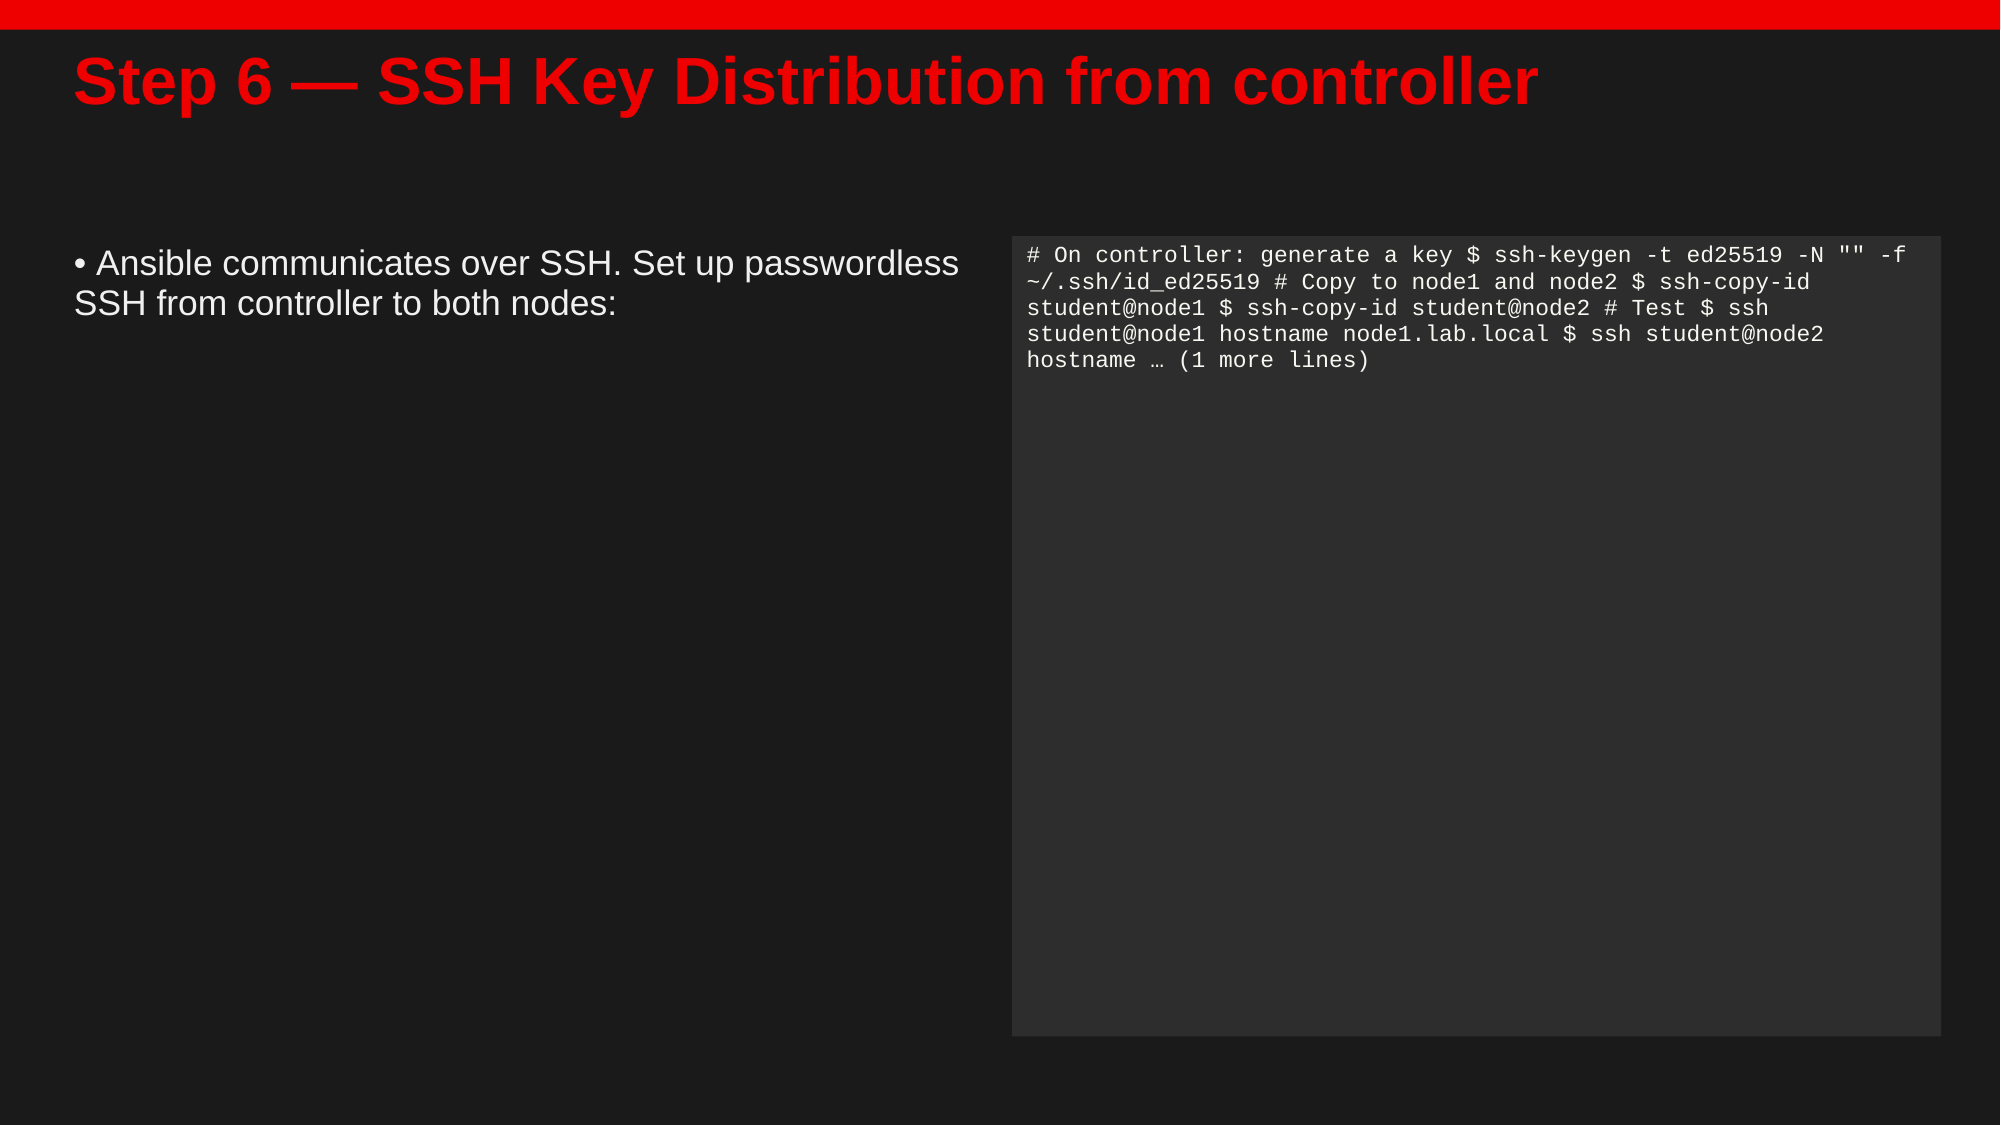

Step 6 — SSH Key Distribution from controller
• Ansible communicates over SSH. Set up passwordless SSH from controller to both nodes:
# On controller: generate a key $ ssh-keygen -t ed25519 -N "" -f ~/.ssh/id_ed25519 # Copy to node1 and node2 $ ssh-copy-id student@node1 $ ssh-copy-id student@node2 # Test $ ssh student@node1 hostname node1.lab.local $ ssh student@node2 hostname … (1 more lines)